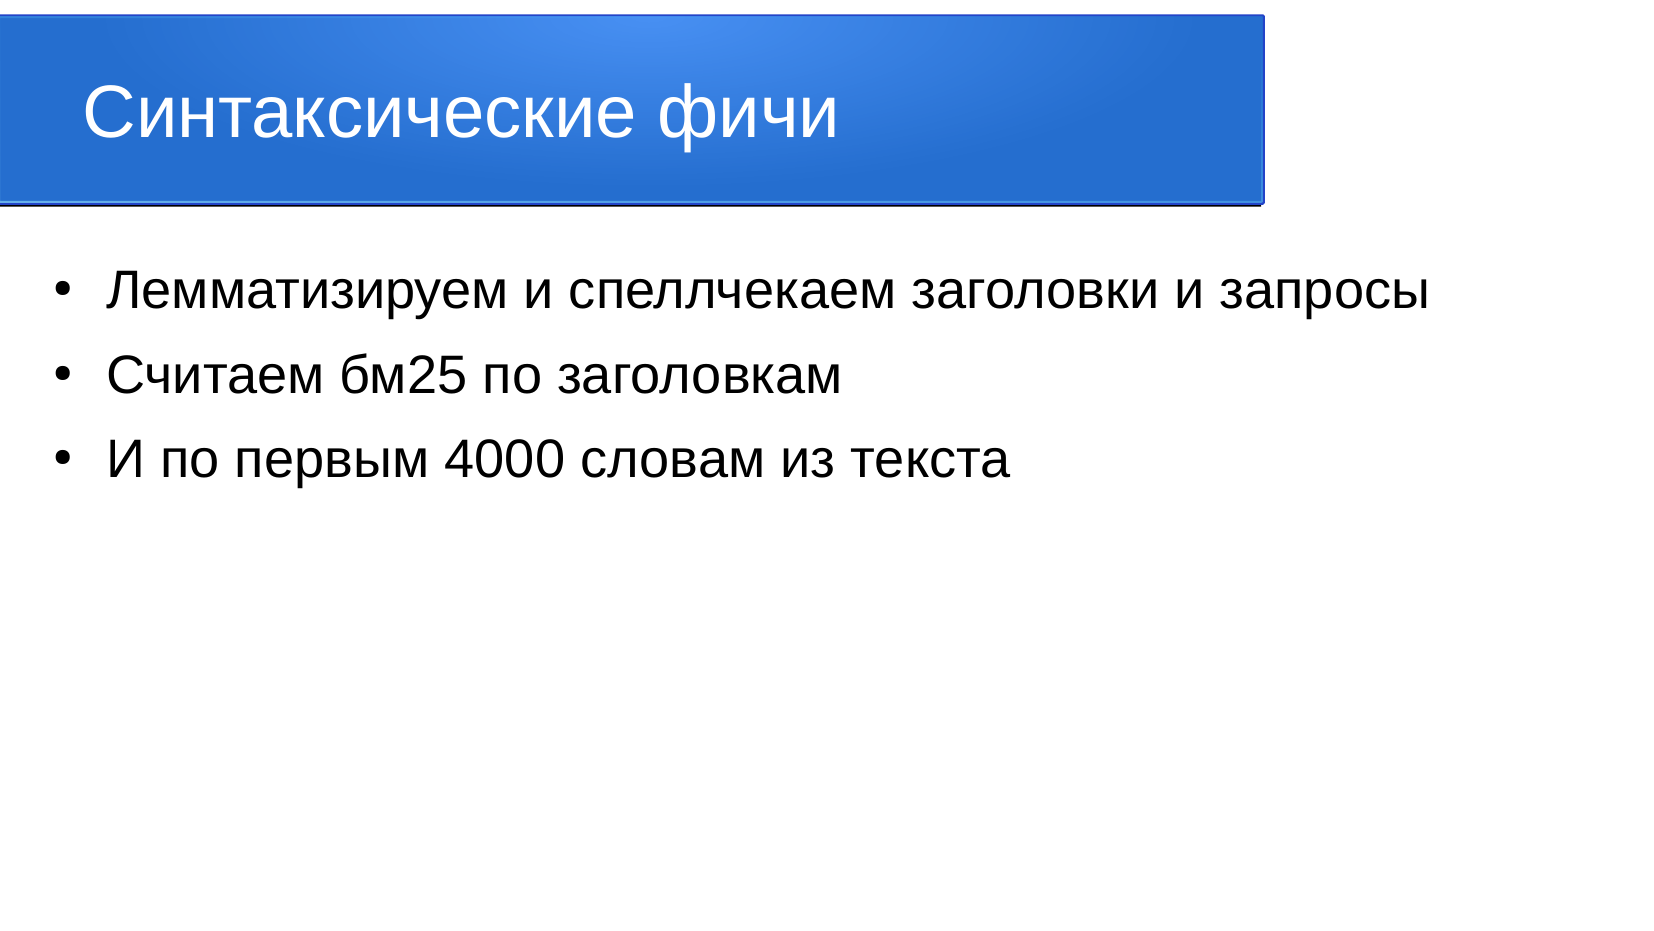

# Cинтаксические фичи
Лемматизируем и спеллчекаем заголовки и запросы
Считаем бм25 по заголовкам
И по первым 4000 словам из текста